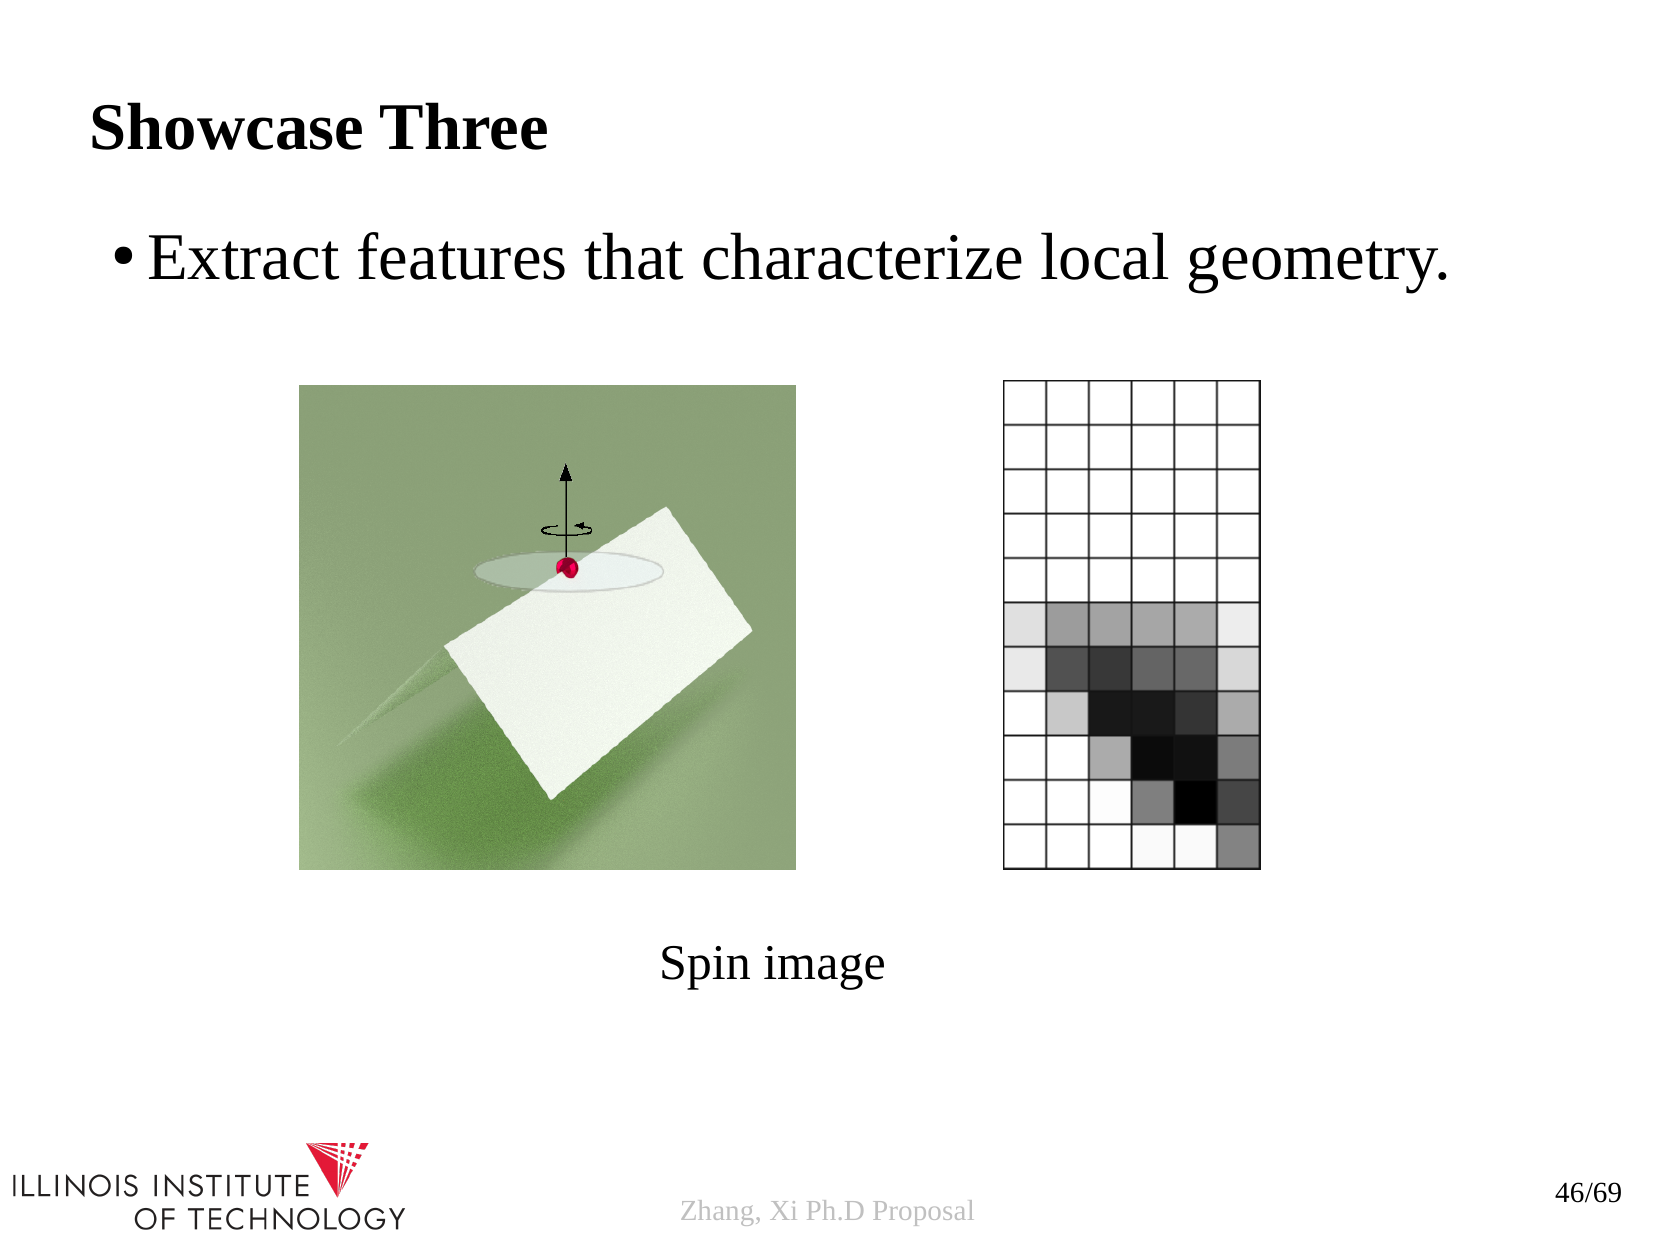

Showcase Three
Extract features that characterize local geometry.
Spin image
46
Zhang, Xi Ph.D Proposal